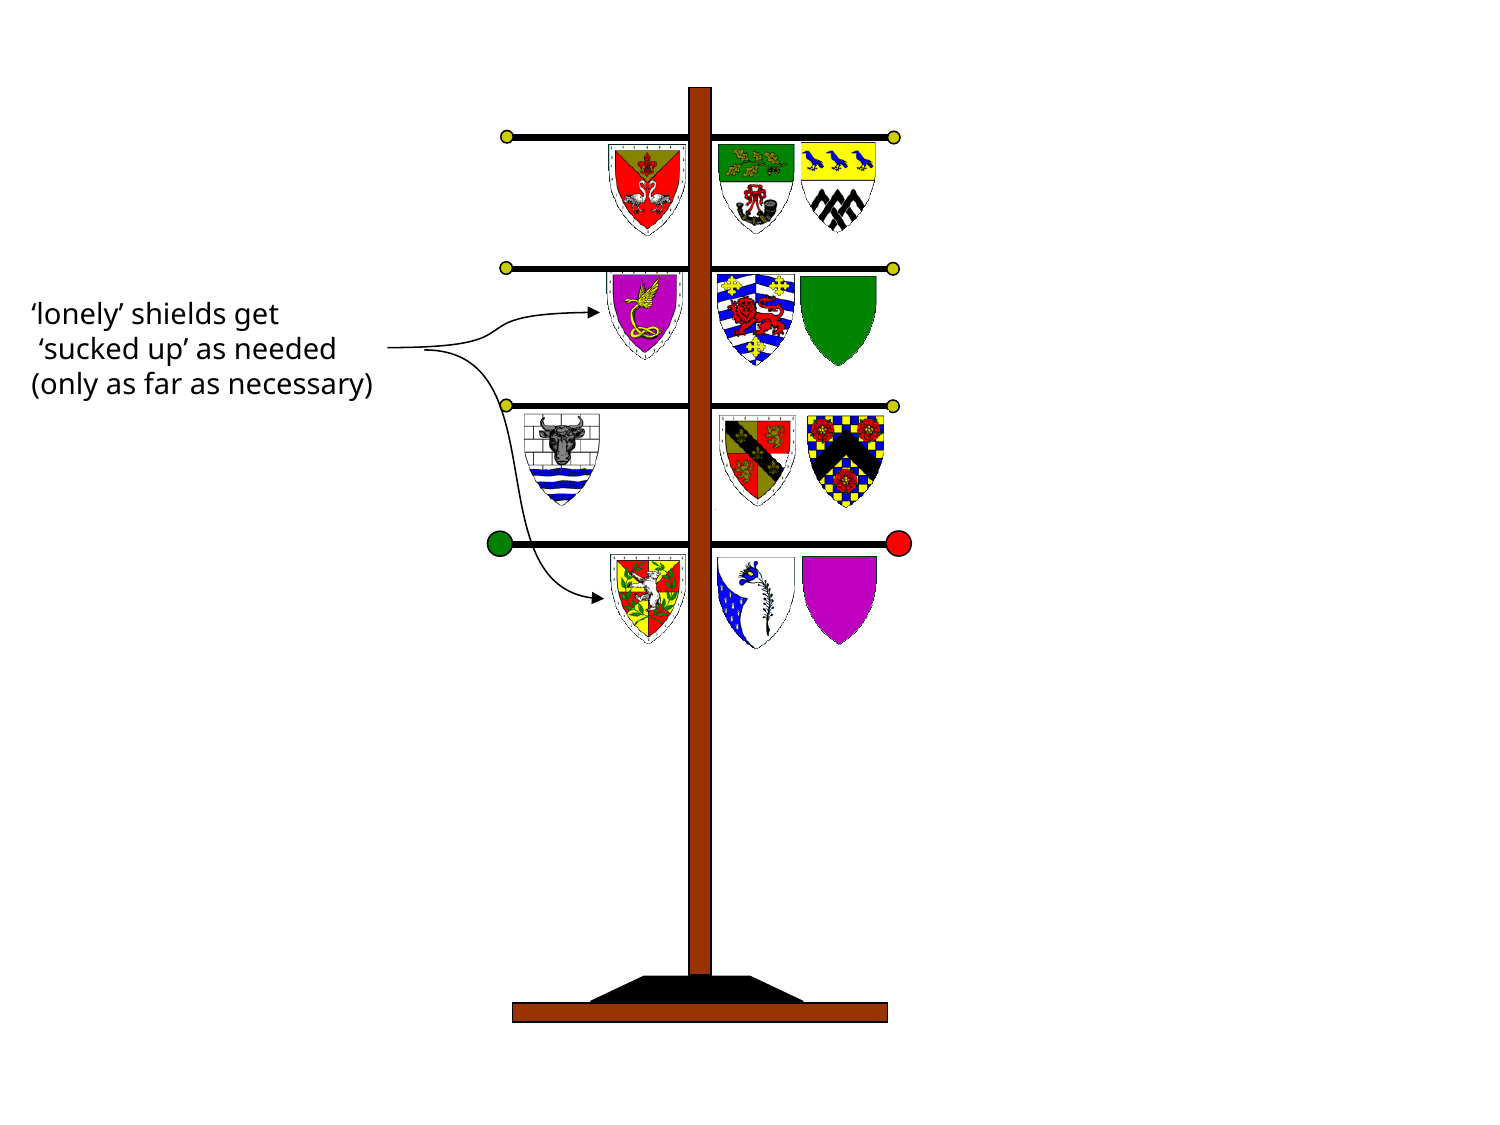

‘lonely’ shields get
 ‘sucked up’ as needed
(only as far as necessary)